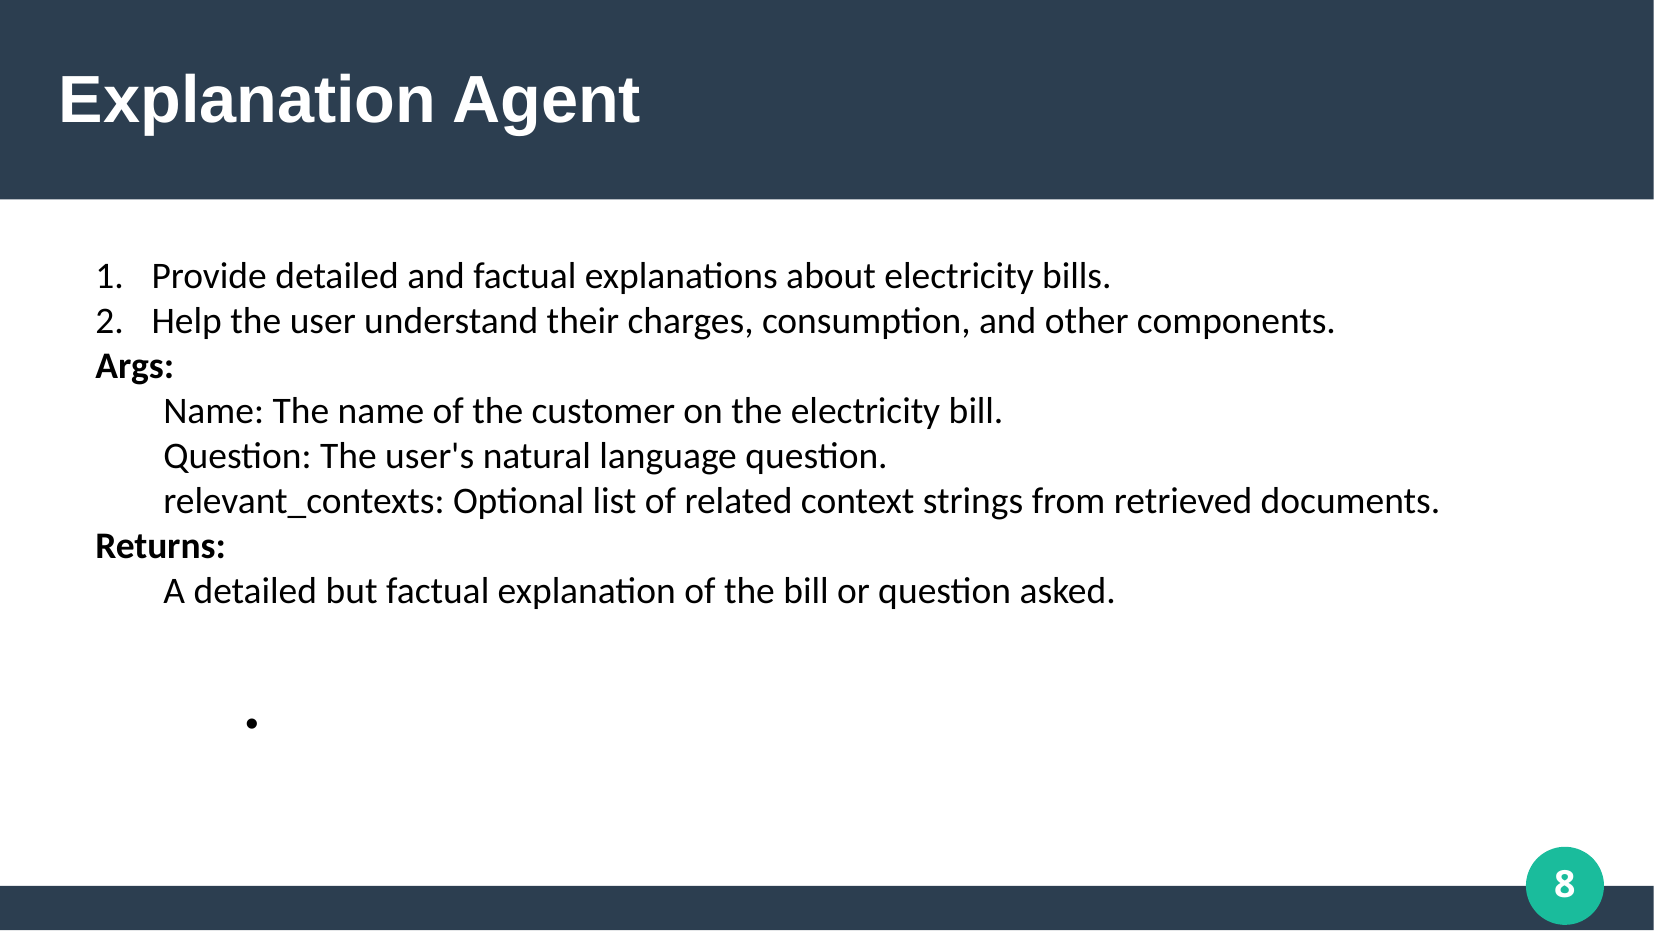

# Explanation Agent
Provide detailed and factual explanations about electricity bills.
Help the user understand their charges, consumption, and other components.
Args:
        Name: The name of the customer on the electricity bill.
        Question: The user's natural language question.
        relevant_contexts: Optional list of related context strings from retrieved documents.
Returns:
        A detailed but factual explanation of the bill or question asked.